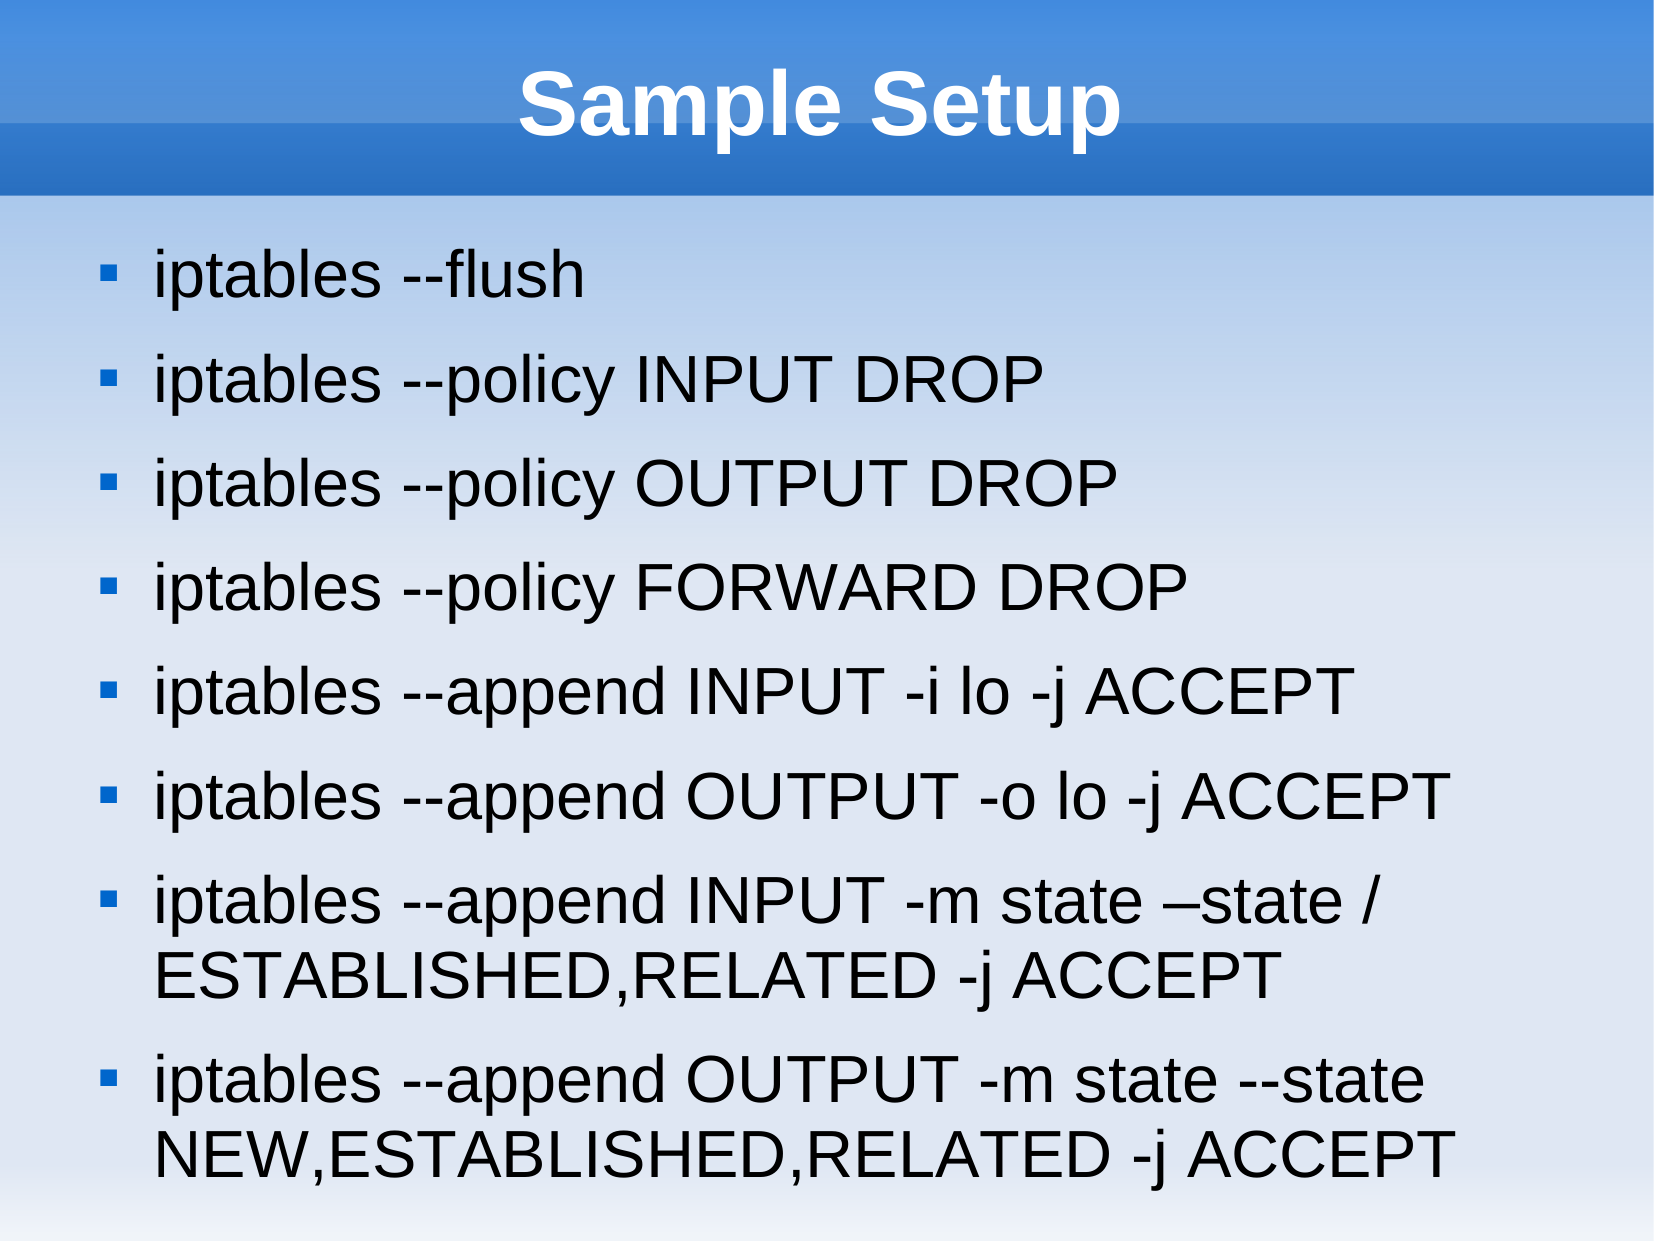

# Sample Setup
iptables --flush
iptables --policy INPUT DROP
iptables --policy OUTPUT DROP
iptables --policy FORWARD DROP
iptables --append INPUT -i lo -j ACCEPT
iptables --append OUTPUT -o lo -j ACCEPT
iptables --append INPUT -m state –state / ESTABLISHED,RELATED -j ACCEPT
iptables --append OUTPUT -m state --state NEW,ESTABLISHED,RELATED -j ACCEPT